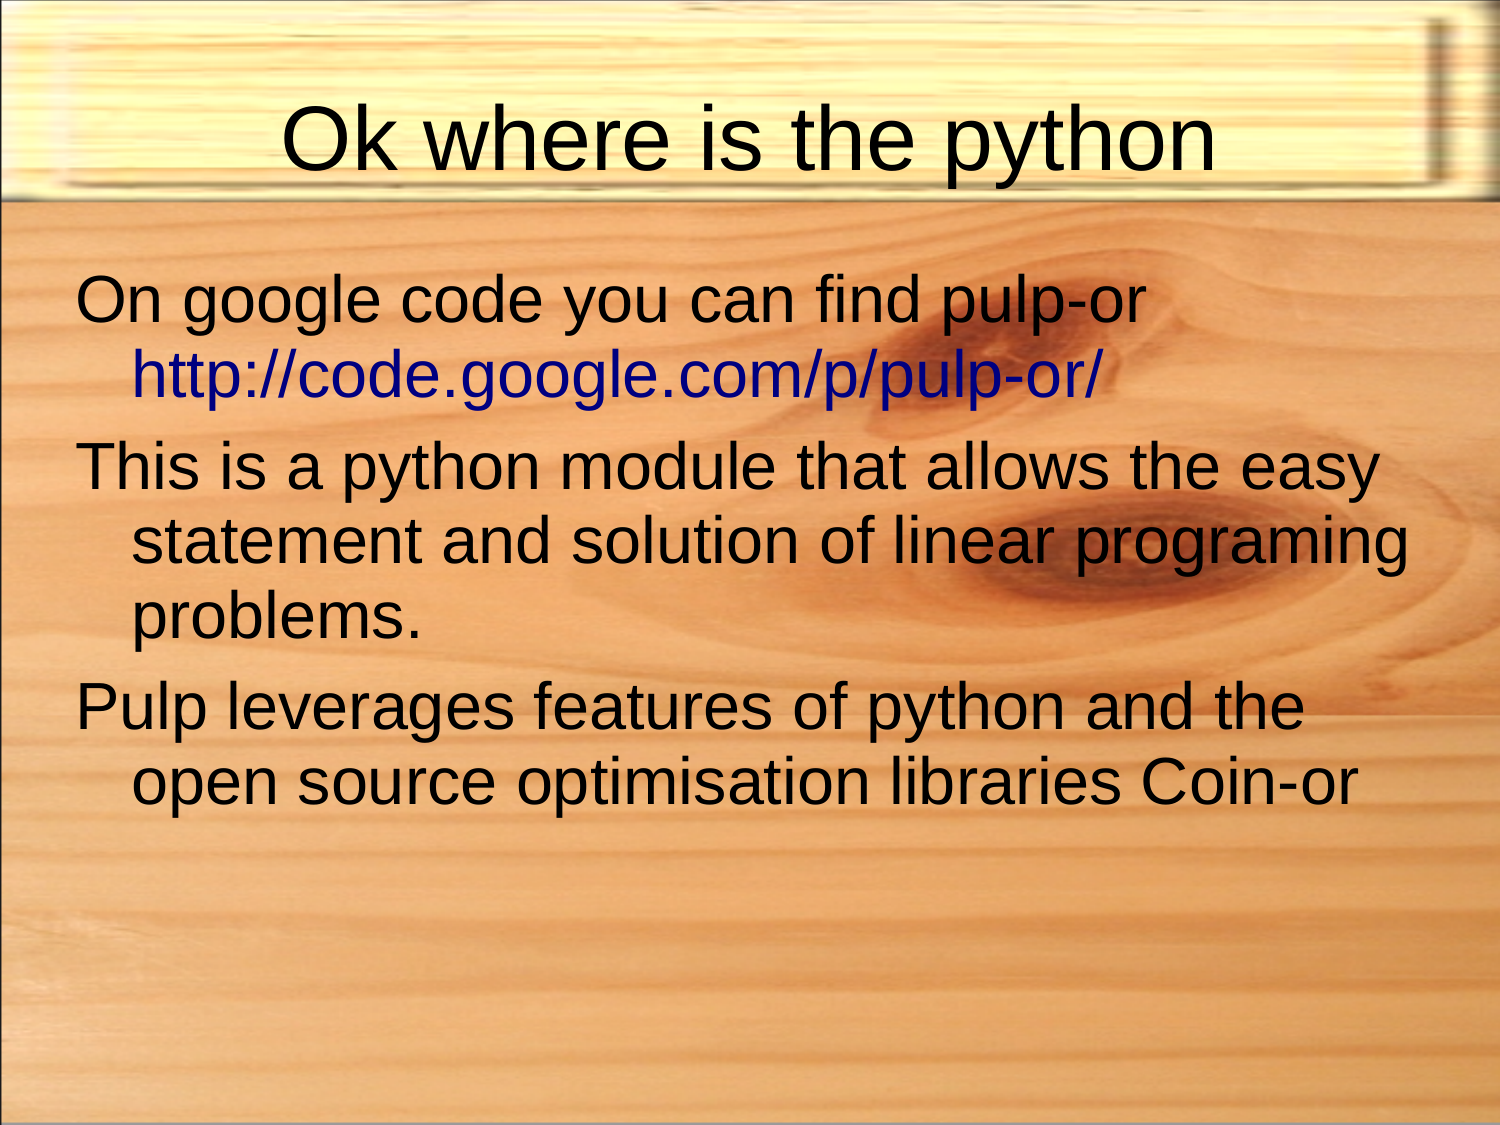

# Ok where is the python
On google code you can find pulp-or
http://code.google.com/p/pulp-or/
This is a python module that allows the easy statement and solution of linear programing problems.
Pulp leverages features of python and the open source optimisation libraries Coin-or